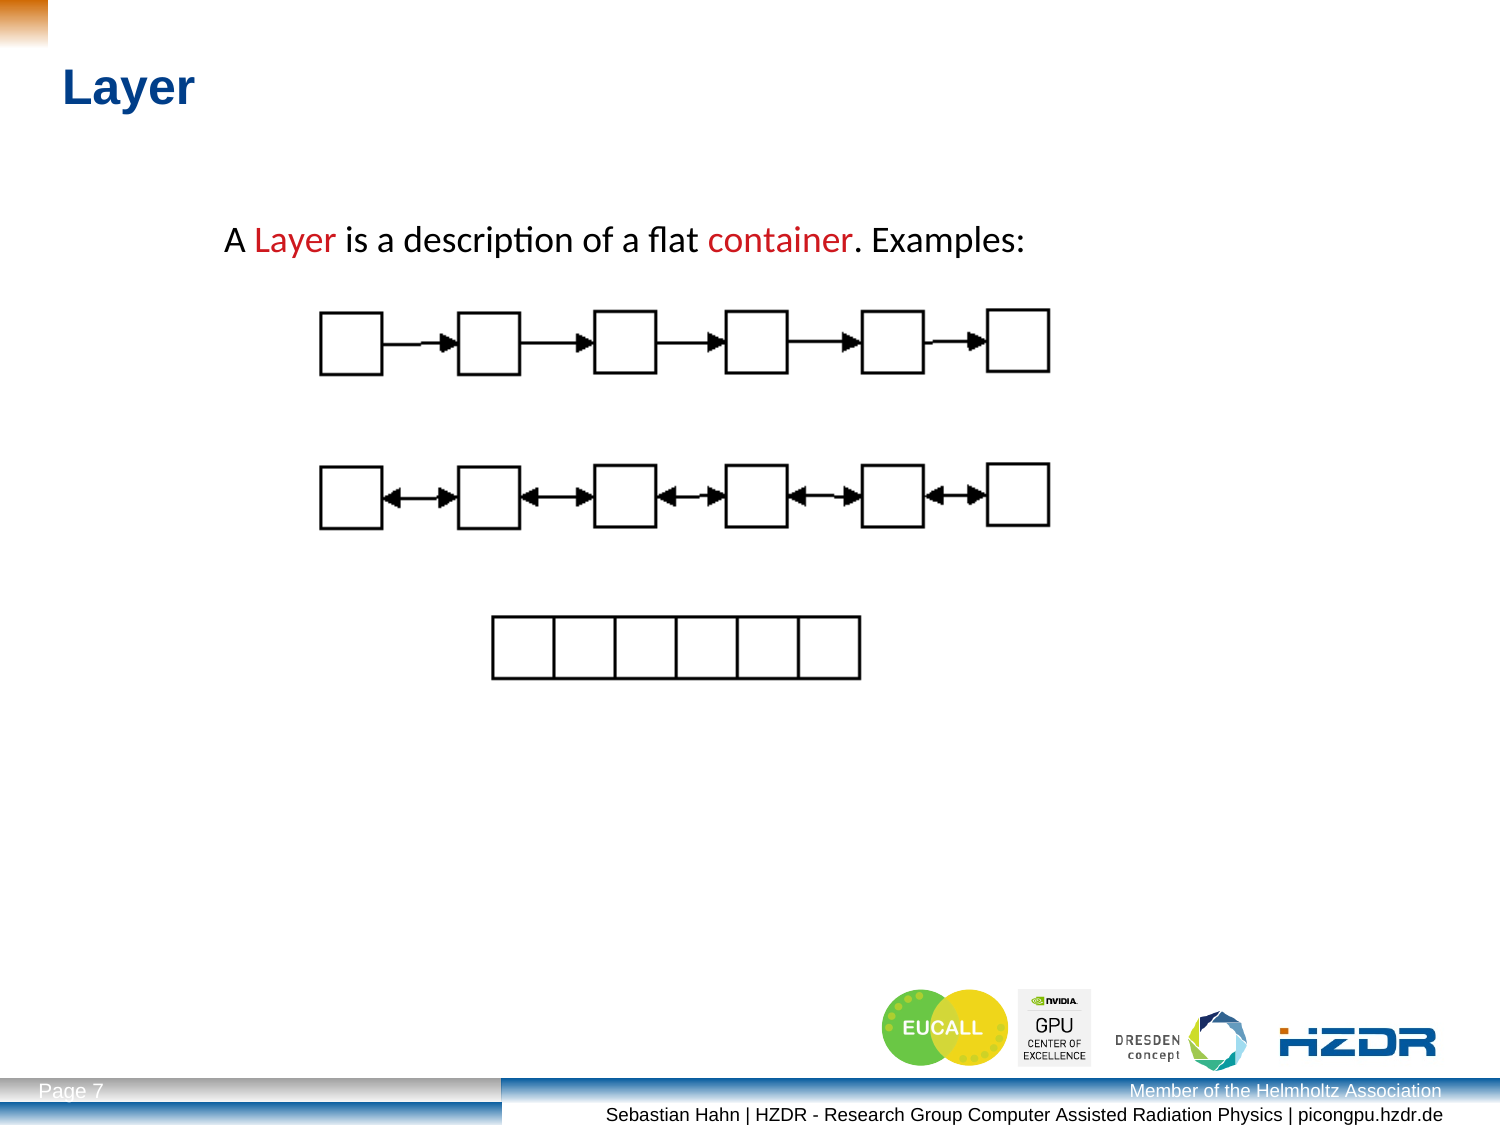

# Layer
A Layer is a description of a flat container. Examples: